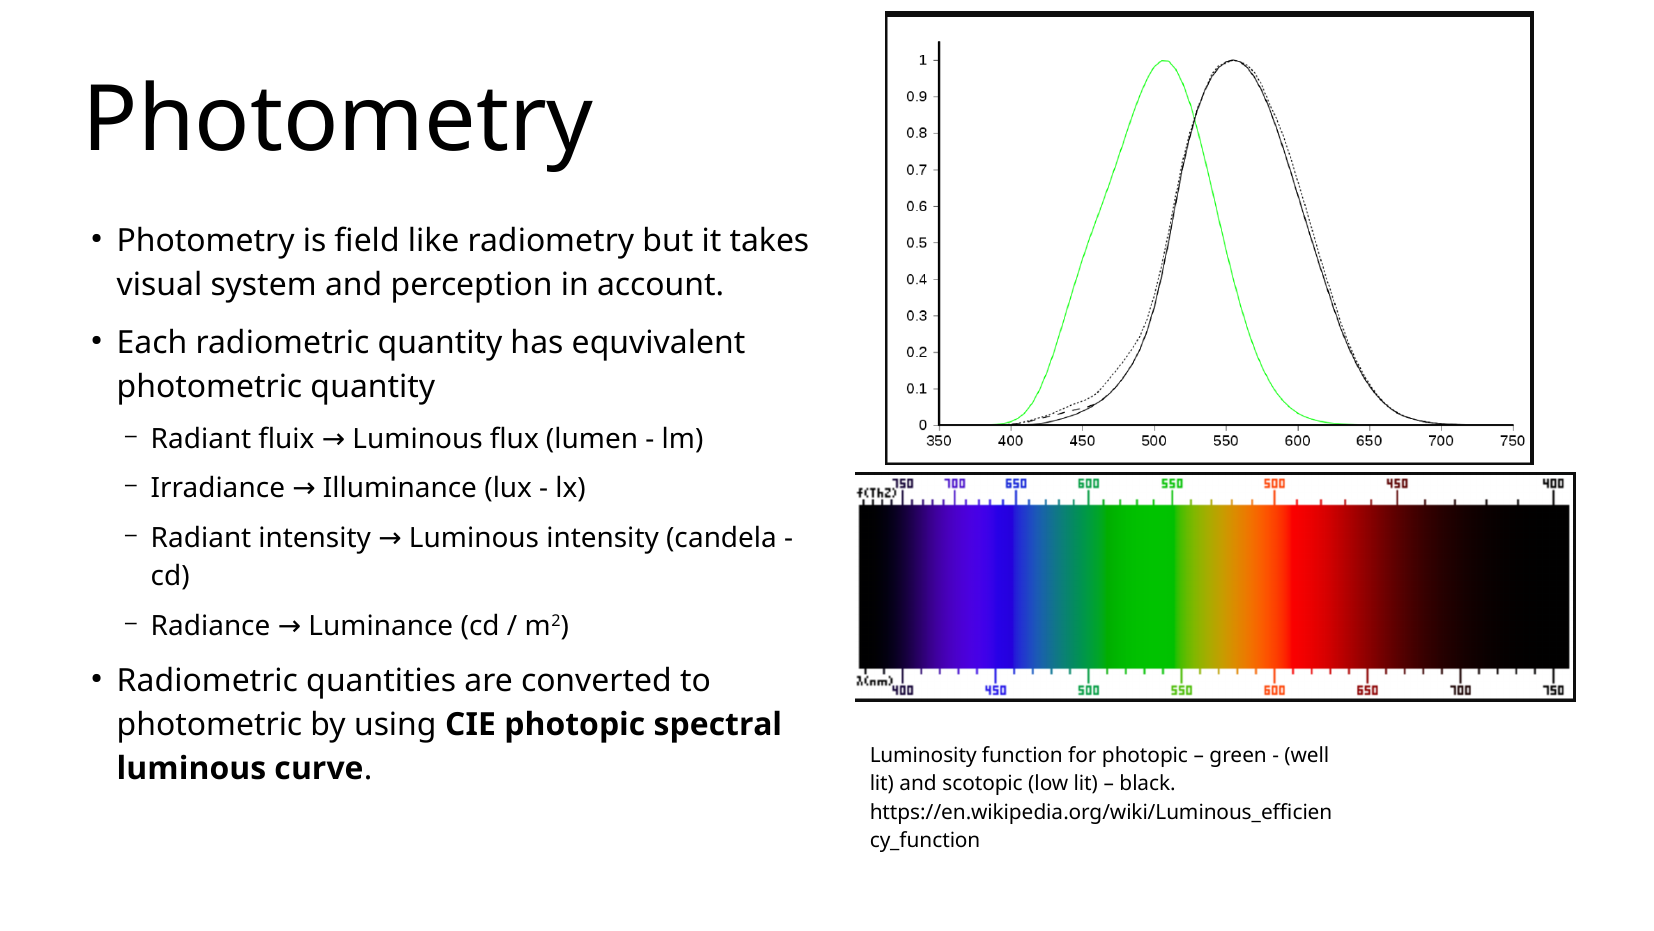

# Photometry
Photometry is field like radiometry but it takes visual system and perception in account.
Each radiometric quantity has equvivalent photometric quantity
Radiant fluix → Luminous flux (lumen - lm)
Irradiance → Illuminance (lux - lx)
Radiant intensity → Luminous intensity (candela - cd)
Radiance → Luminance (cd / m2)
Radiometric quantities are converted to photometric by using CIE photopic spectral luminous curve.
Luminosity function for photopic – green - (well lit) and scotopic (low lit) – black. https://en.wikipedia.org/wiki/Luminous_efficiency_function